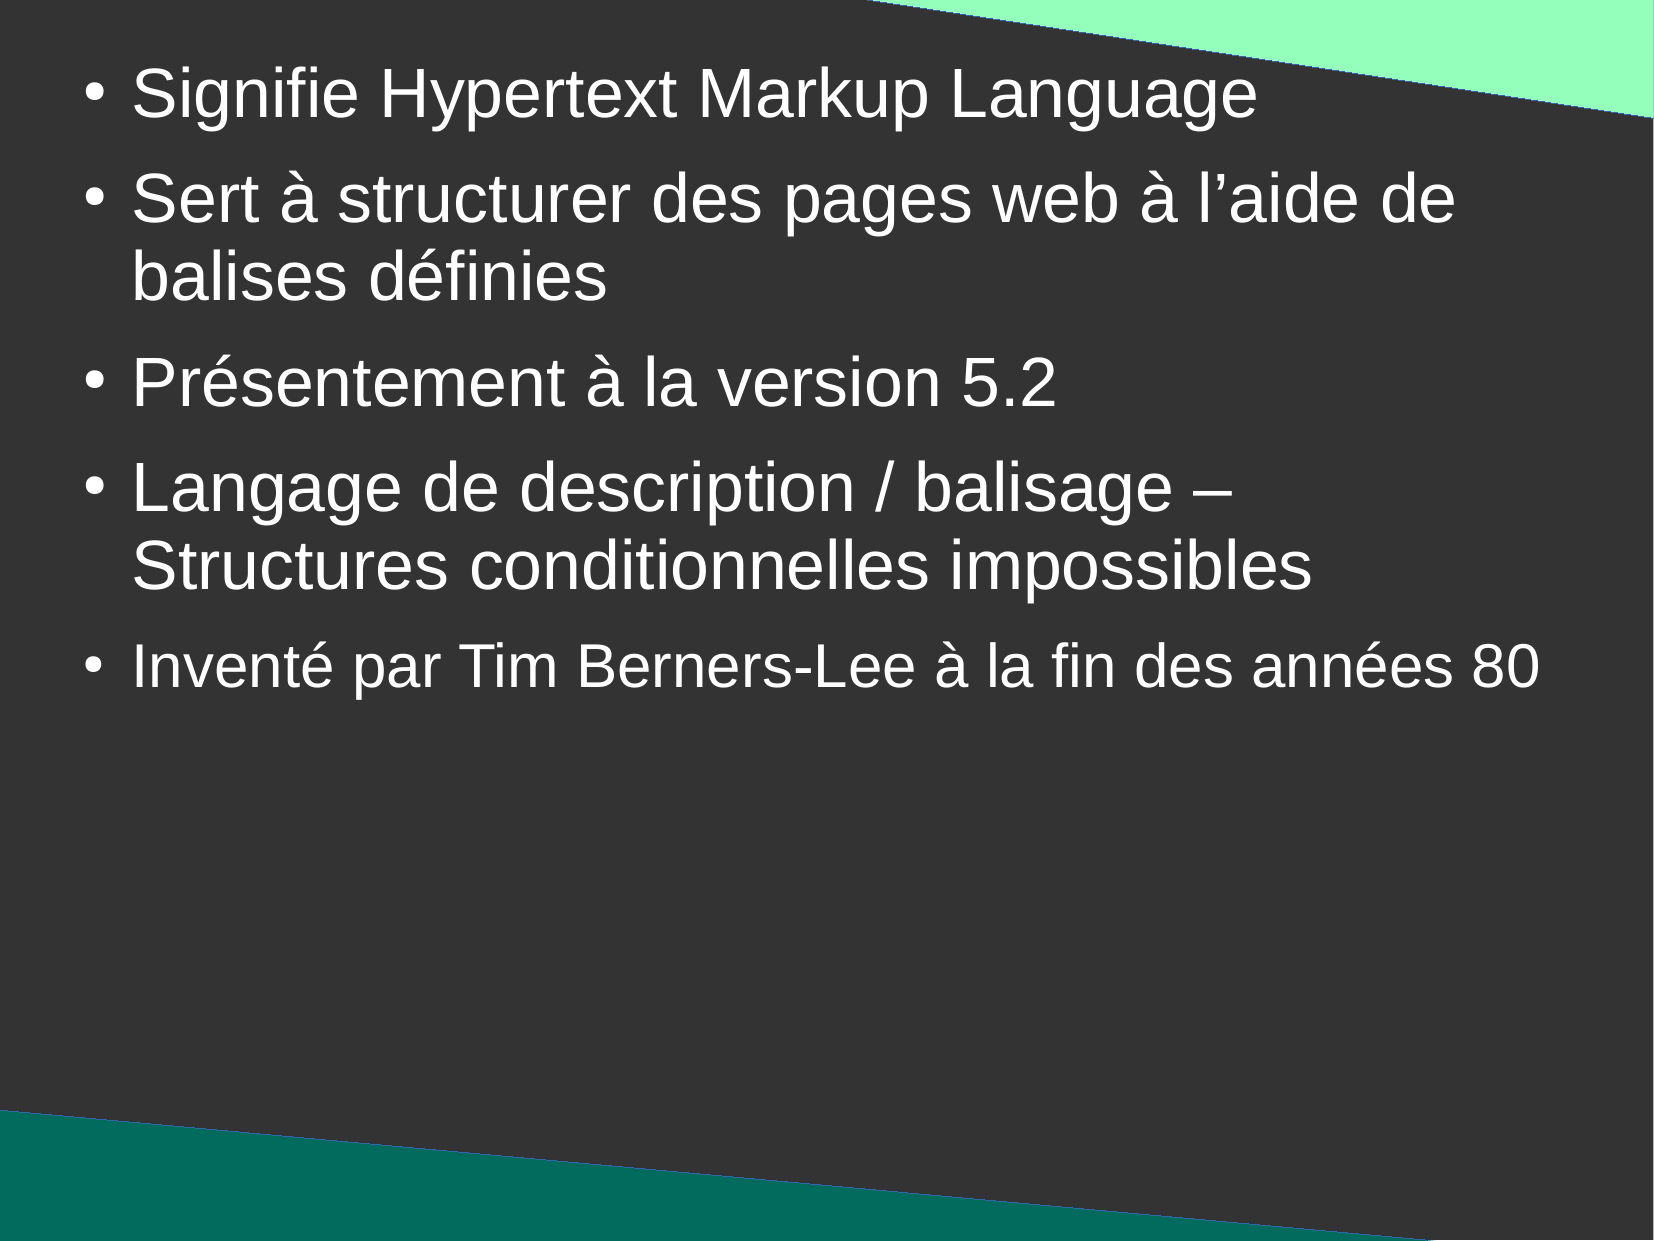

# Signifie Hypertext Markup Language
Sert à structurer des pages web à l’aide de balises définies
Présentement à la version 5.2
Langage de description / balisage – Structures conditionnelles impossibles
Inventé par Tim Berners-Lee à la fin des années 80